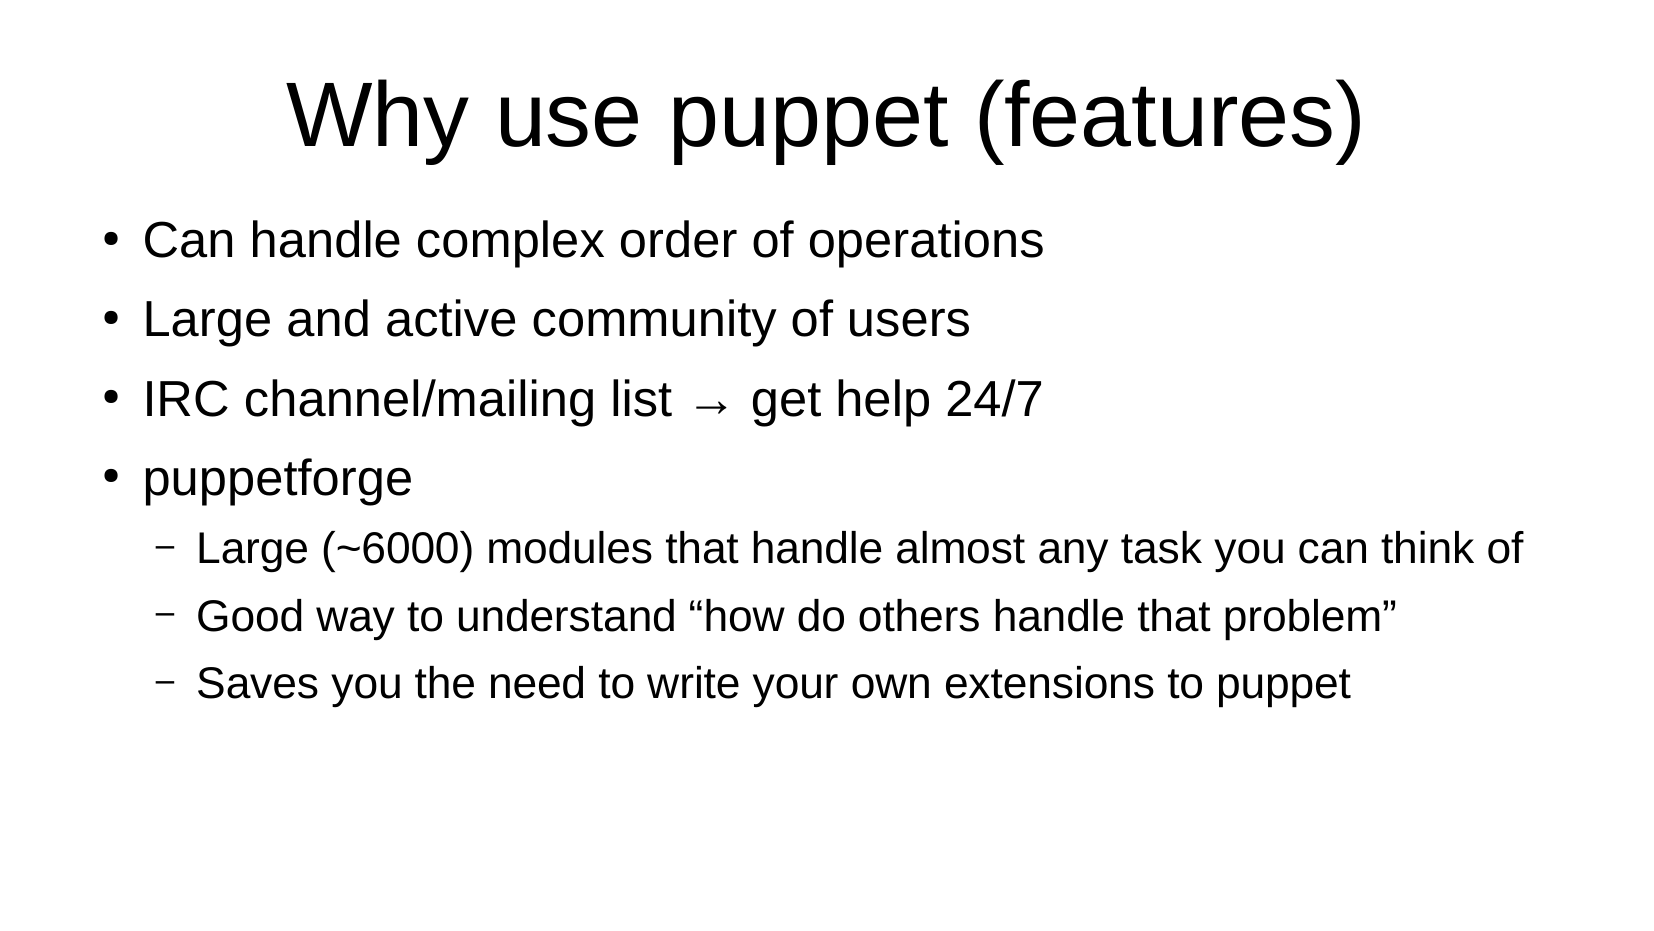

# Why use puppet (features)
Can handle complex order of operations
Large and active community of users
IRC channel/mailing list → get help 24/7
puppetforge
Large (~6000) modules that handle almost any task you can think of
Good way to understand “how do others handle that problem”
Saves you the need to write your own extensions to puppet